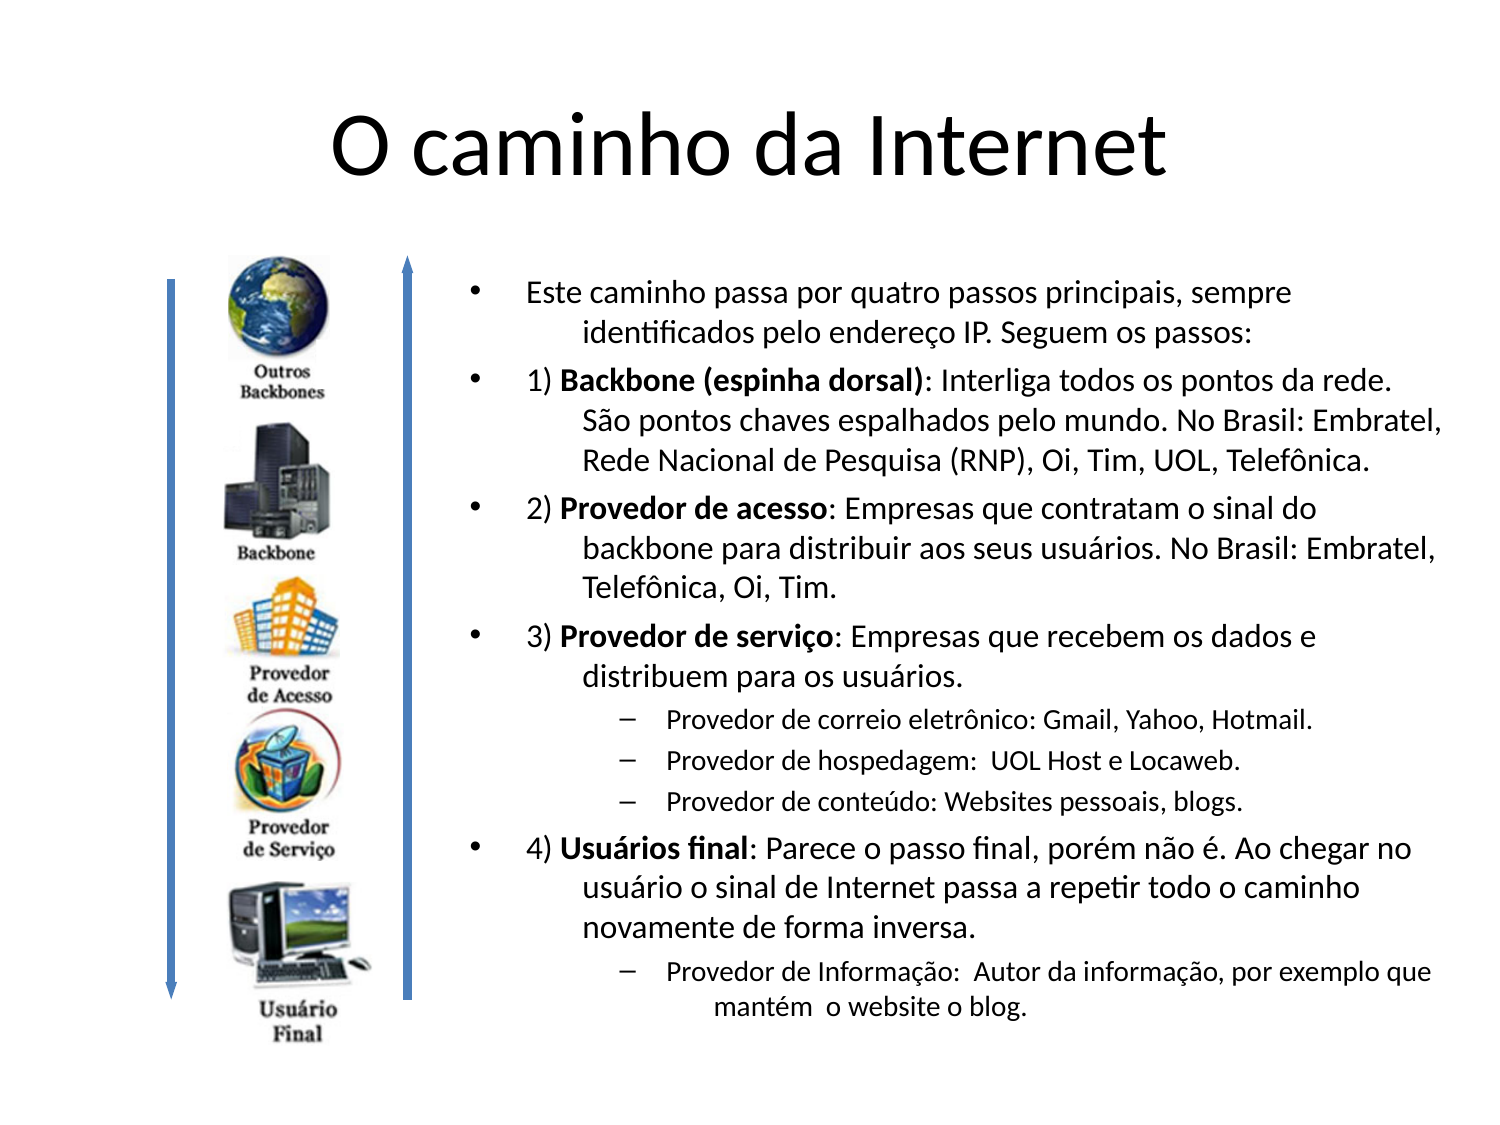

# O caminho da Internet
Este caminho passa por quatro passos principais, sempre identificados pelo endereço IP. Seguem os passos:
1) Backbone (espinha dorsal): Interliga todos os pontos da rede. São pontos chaves espalhados pelo mundo. No Brasil: Embratel, Rede Nacional de Pesquisa (RNP), Oi, Tim, UOL, Telefônica.
2) Provedor de acesso: Empresas que contratam o sinal do backbone para distribuir aos seus usuários. No Brasil: Embratel, Telefônica, Oi, Tim.
3) Provedor de serviço: Empresas que recebem os dados e distribuem para os usuários.
Provedor de correio eletrônico: Gmail, Yahoo, Hotmail.
Provedor de hospedagem: UOL Host e Locaweb.
Provedor de conteúdo: Websites pessoais, blogs.
4) Usuários final: Parece o passo final, porém não é. Ao chegar no usuário o sinal de Internet passa a repetir todo o caminho novamente de forma inversa.
Provedor de Informação: Autor da informação, por exemplo que mantém o website o blog.